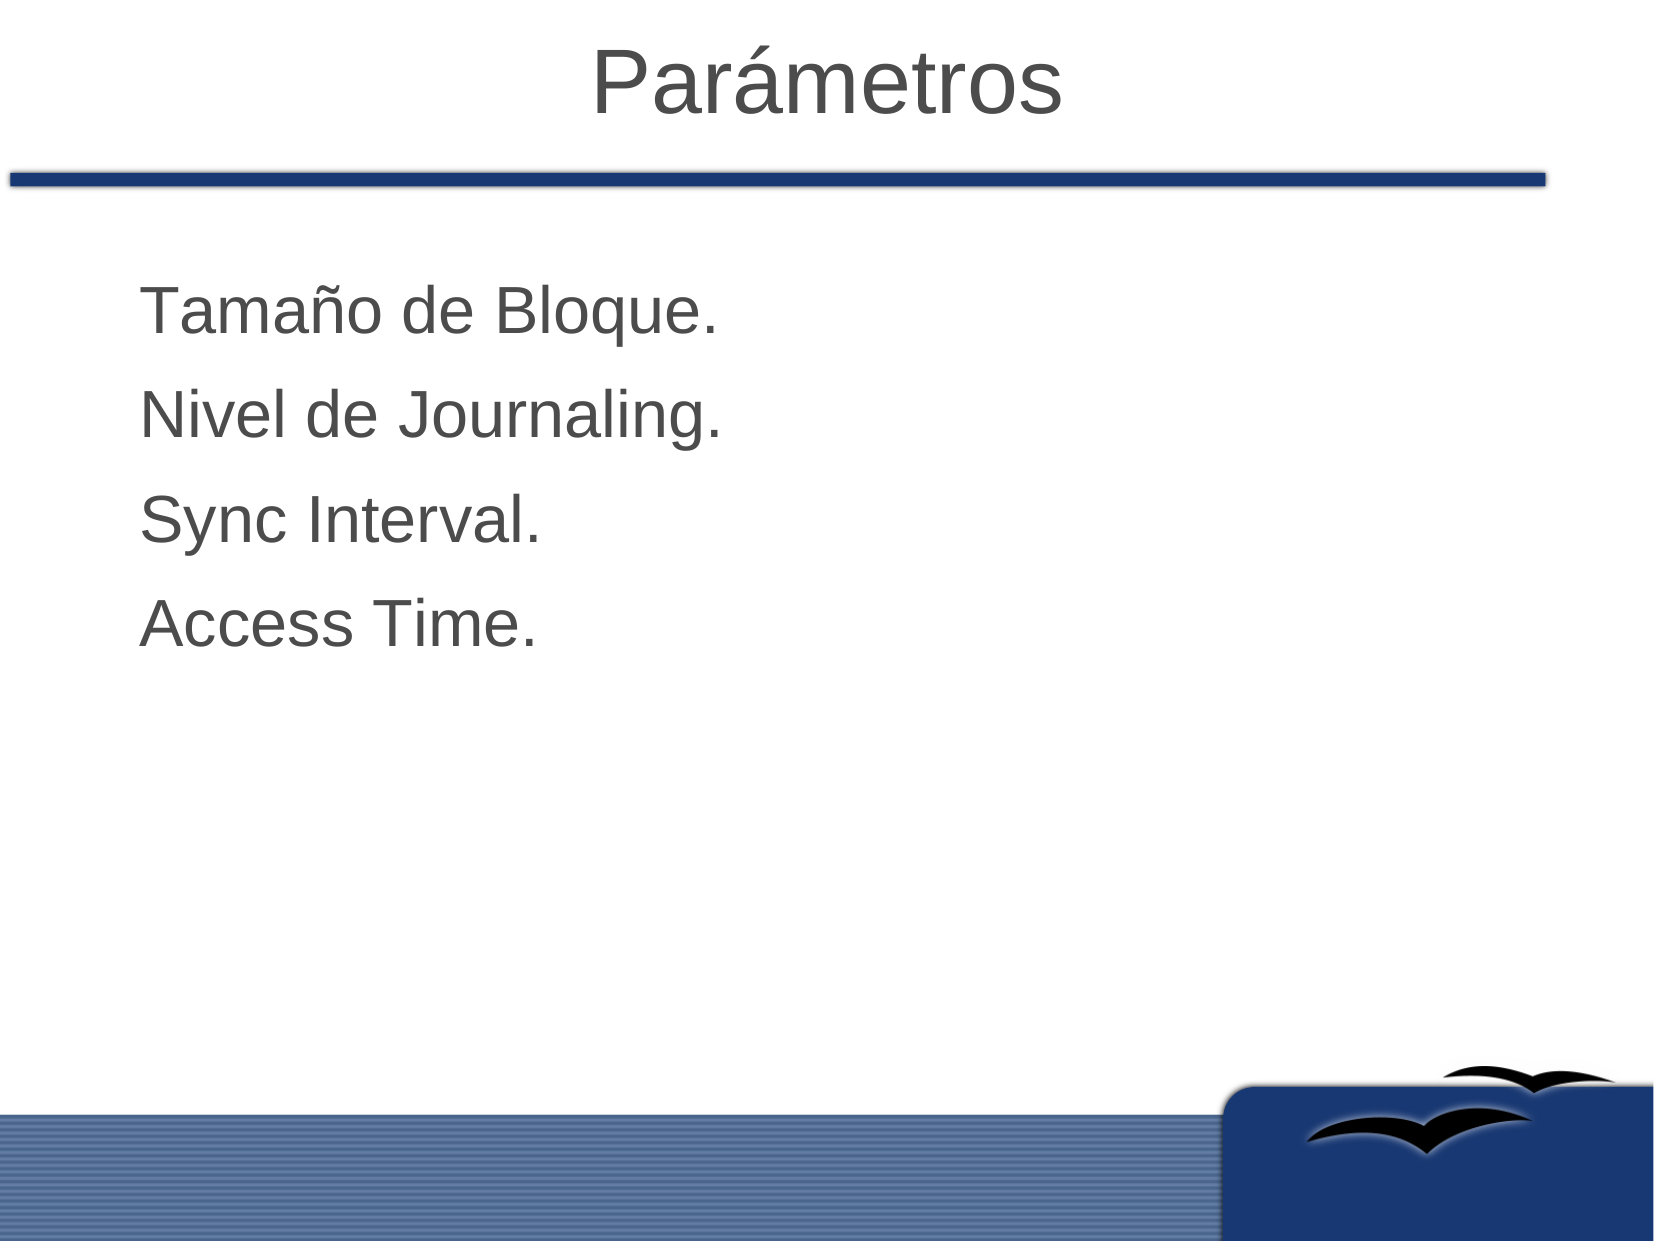

# Parámetros
Tamaño de Bloque.
Nivel de Journaling.
Sync Interval.
Access Time.